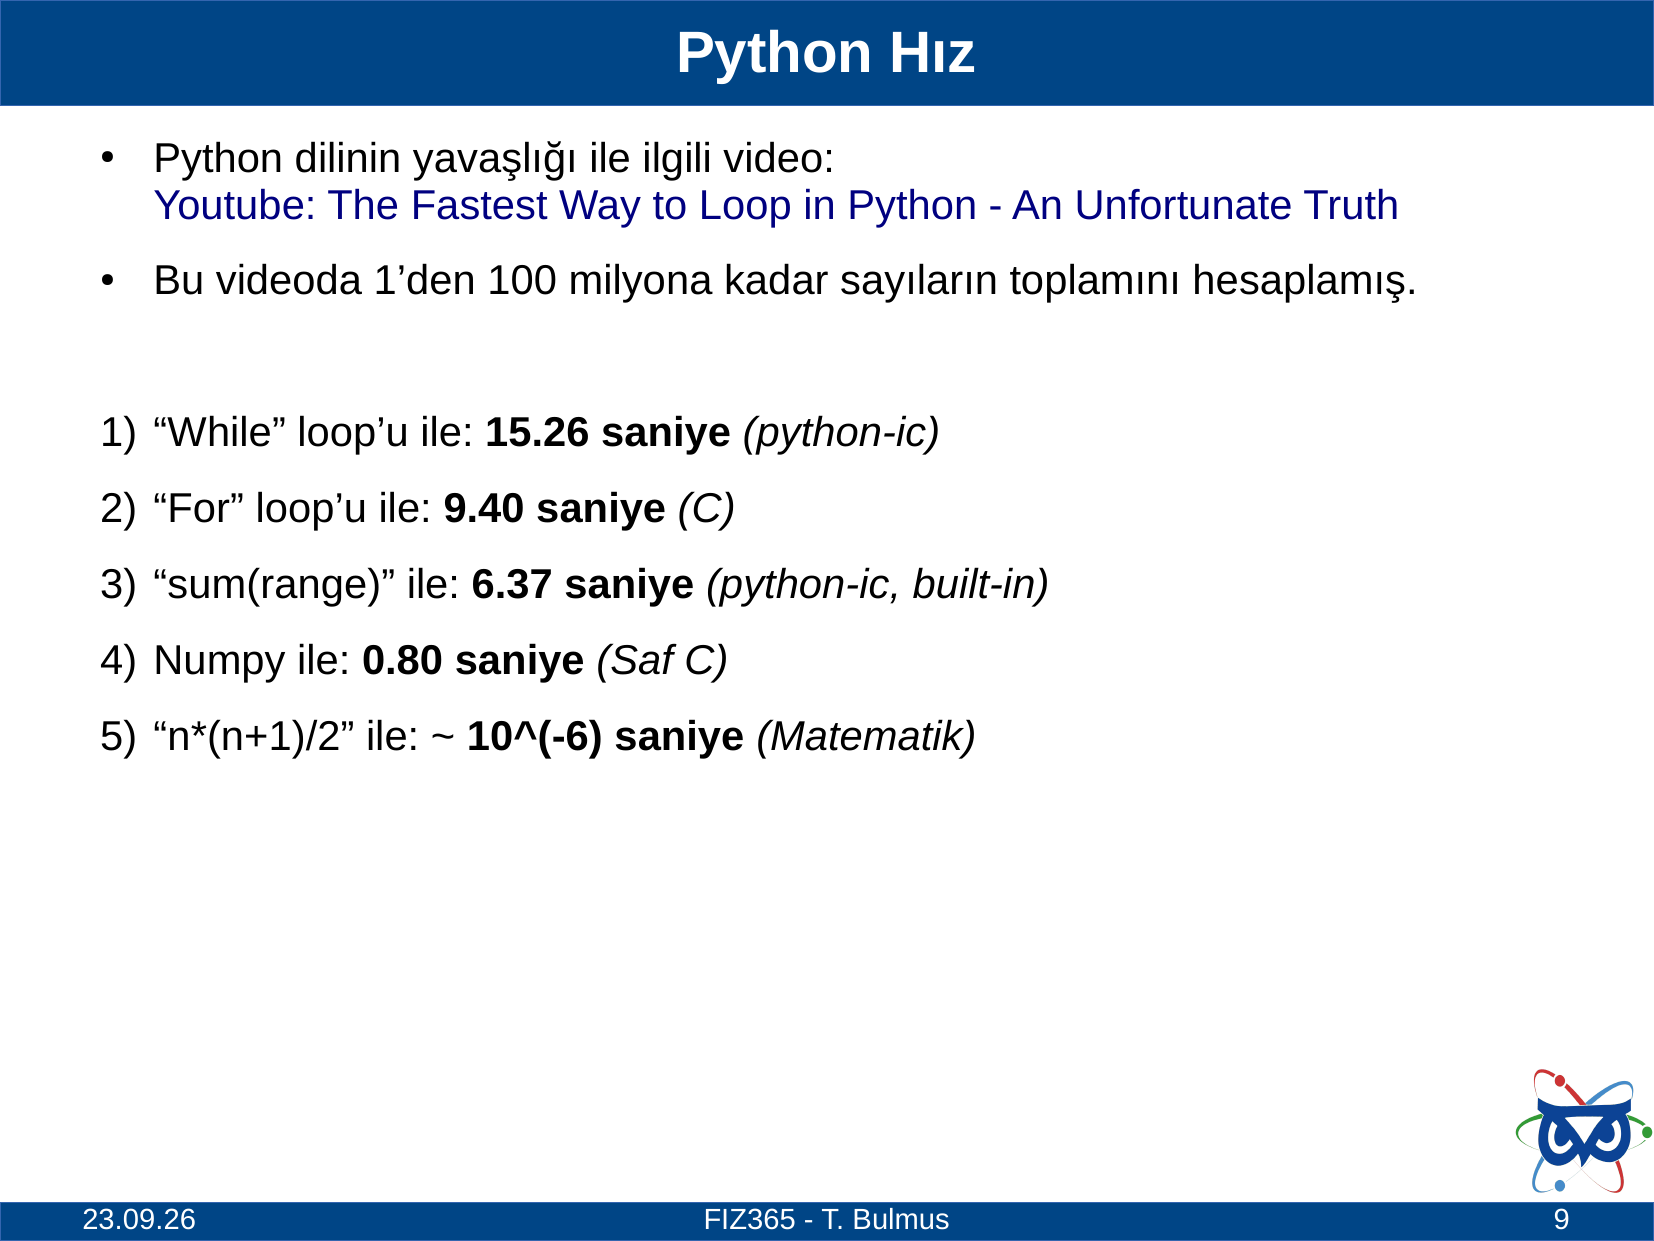

# Python Hız
Python dilinin yavaşlığı ile ilgili video: Youtube: The Fastest Way to Loop in Python - An Unfortunate Truth
Bu videoda 1’den 100 milyona kadar sayıların toplamını hesaplamış.
“While” loop’u ile: 15.26 saniye (python-ic)
“For” loop’u ile: 9.40 saniye (C)
“sum(range)” ile: 6.37 saniye (python-ic, built-in)
Numpy ile: 0.80 saniye (Saf C)
“n*(n+1)/2” ile: ~ 10^(-6) saniye (Matematik)
FIZ365 - T. Bulmus
9